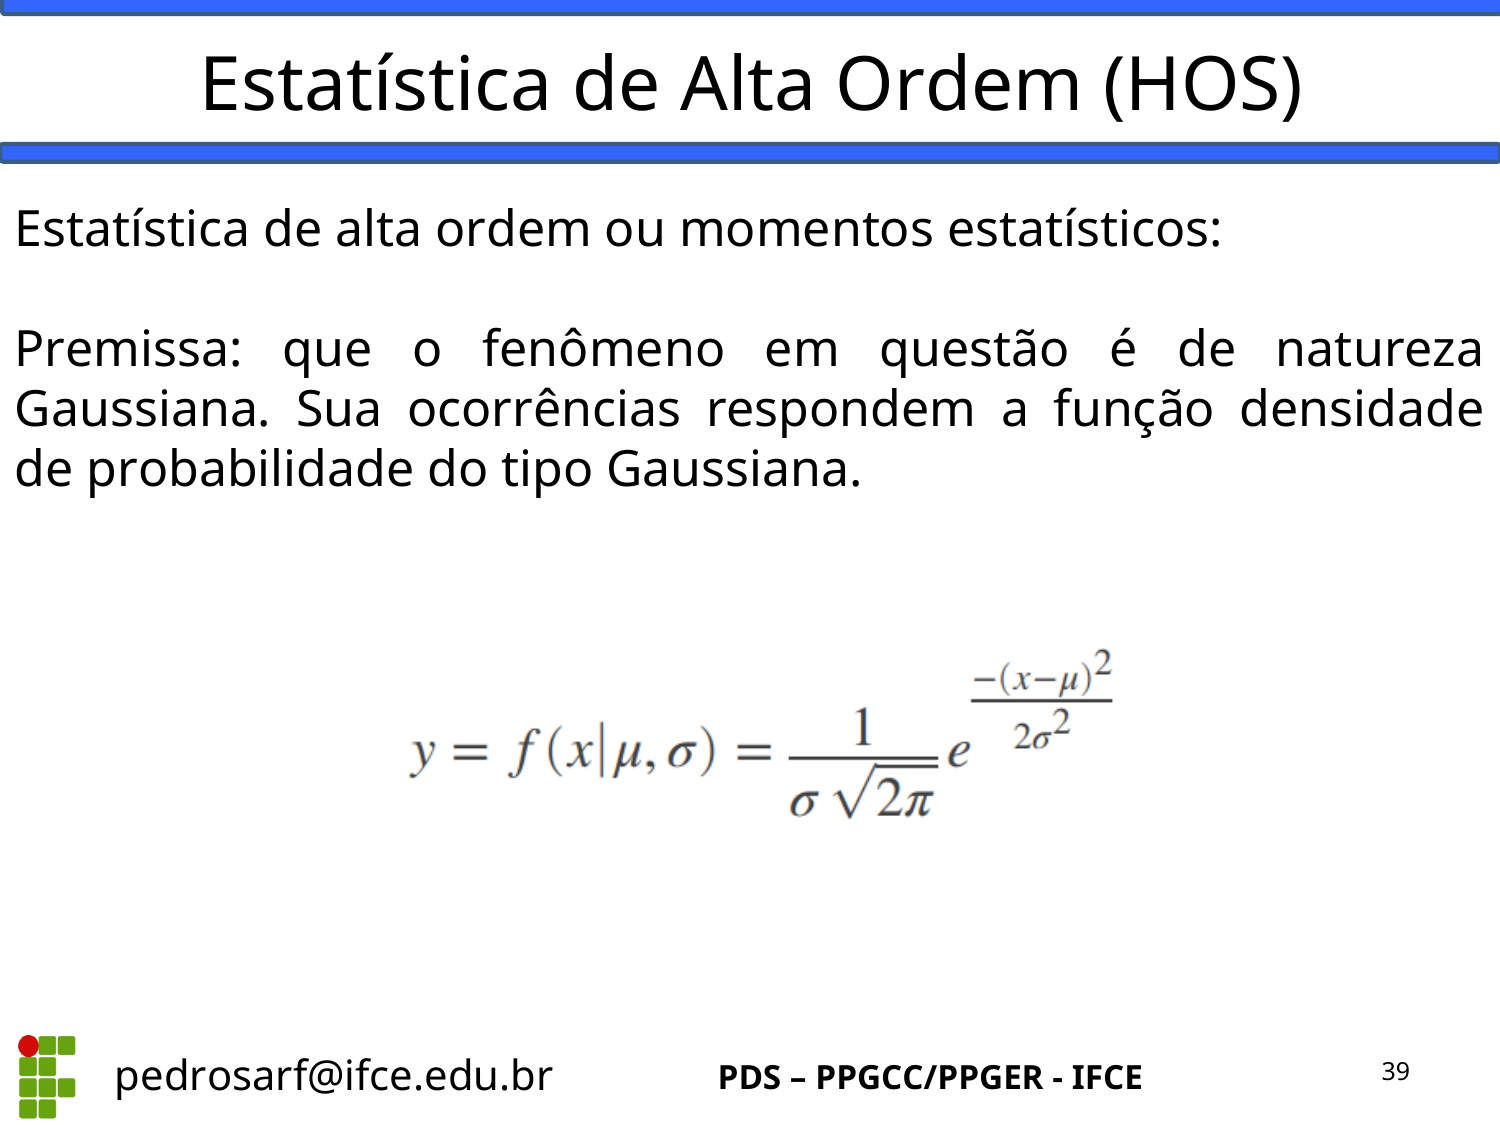

Estatística de Alta Ordem (HOS)
Estatística de alta ordem ou momentos estatísticos:
Premissa: que o fenômeno em questão é de natureza Gaussiana. Sua ocorrências respondem a função densidade de probabilidade do tipo Gaussiana.